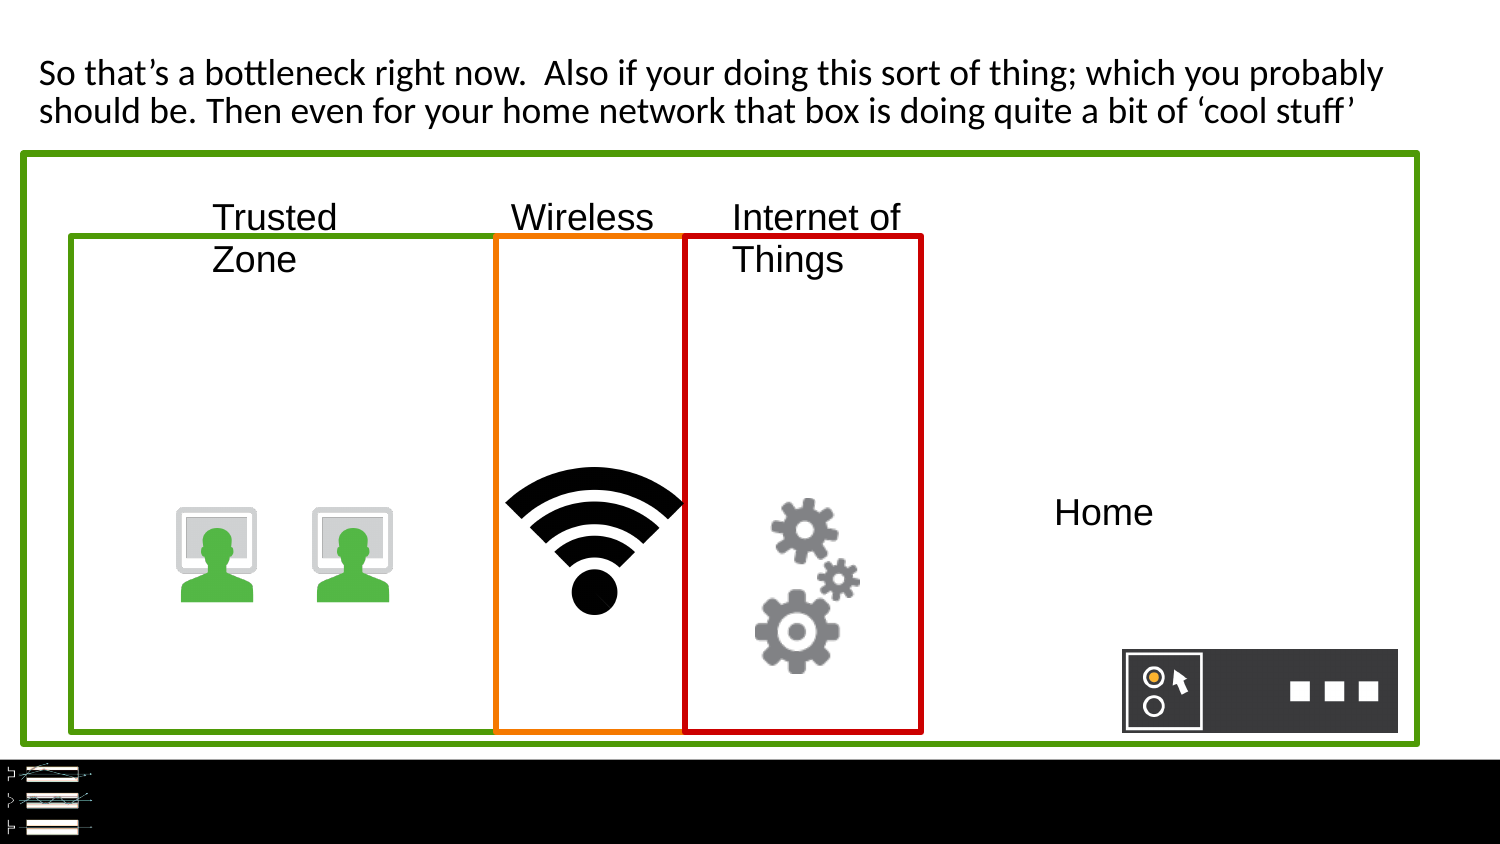

# So that’s a bottleneck right now. Also if your doing this sort of thing; which you probably should be. Then even for your home network that box is doing quite a bit of ‘cool stuff’
Trusted Zone
Wireless
Internet of Things
Home